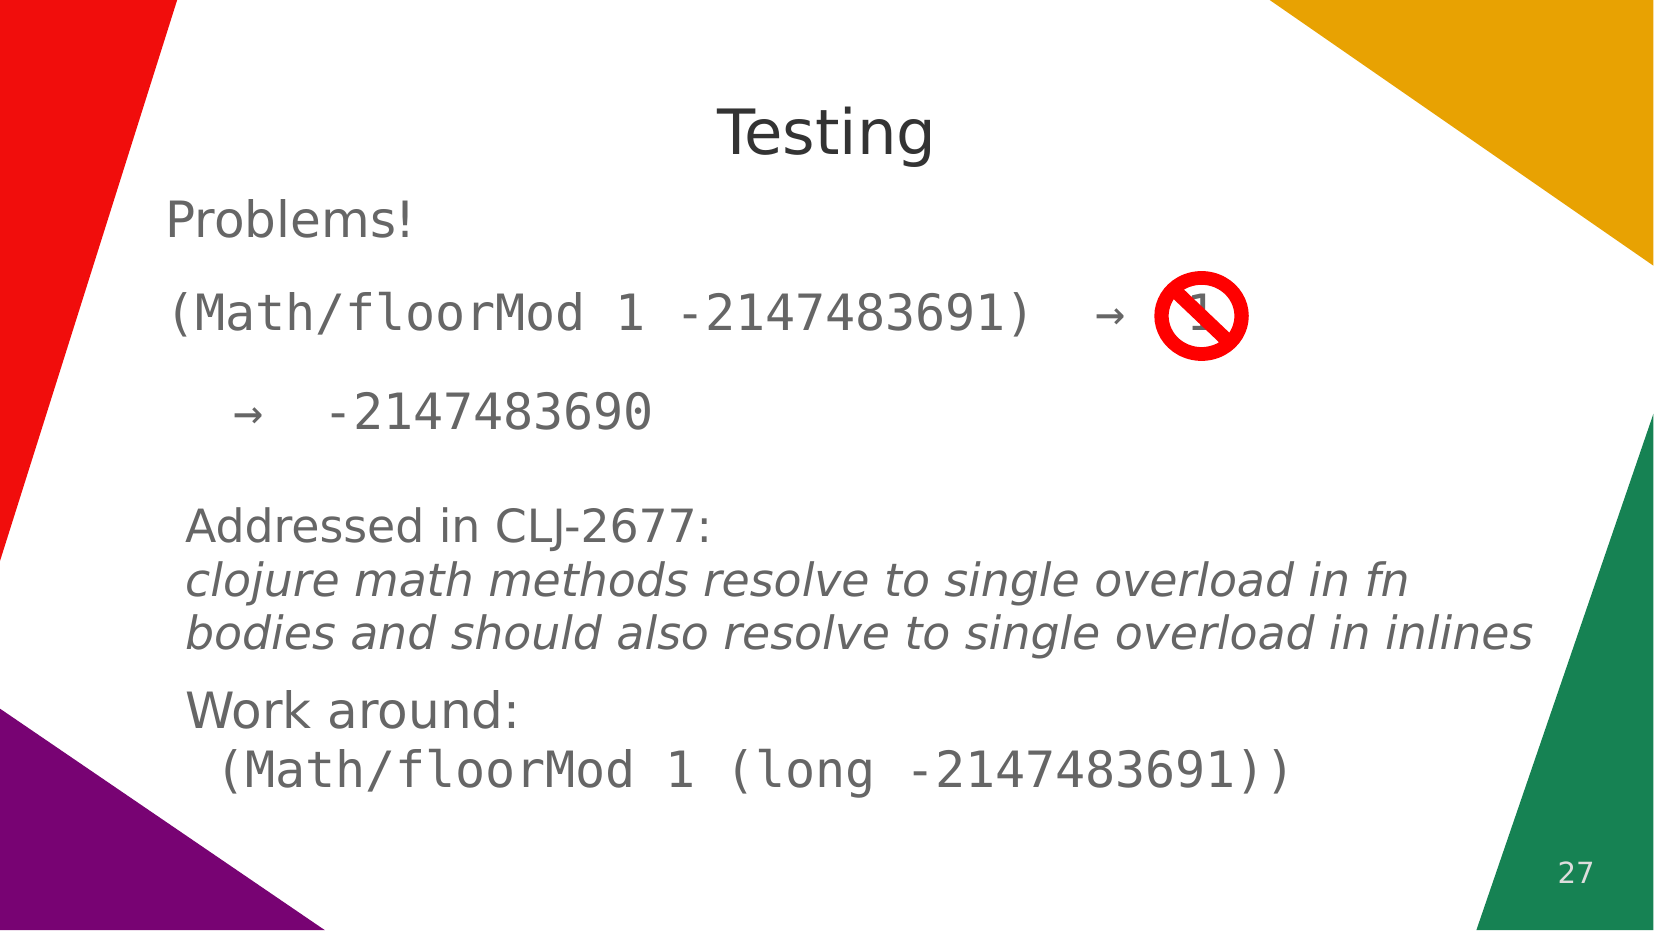

# Testing
Problems!
(Math/floorMod 1 -2147483691) → 1
 → -2147483690
Addressed in CLJ-2677:
clojure math methods resolve to single overload in fn bodies and should also resolve to single overload in inlines
Work around:
 (Math/floorMod 1 (long -2147483691))
27